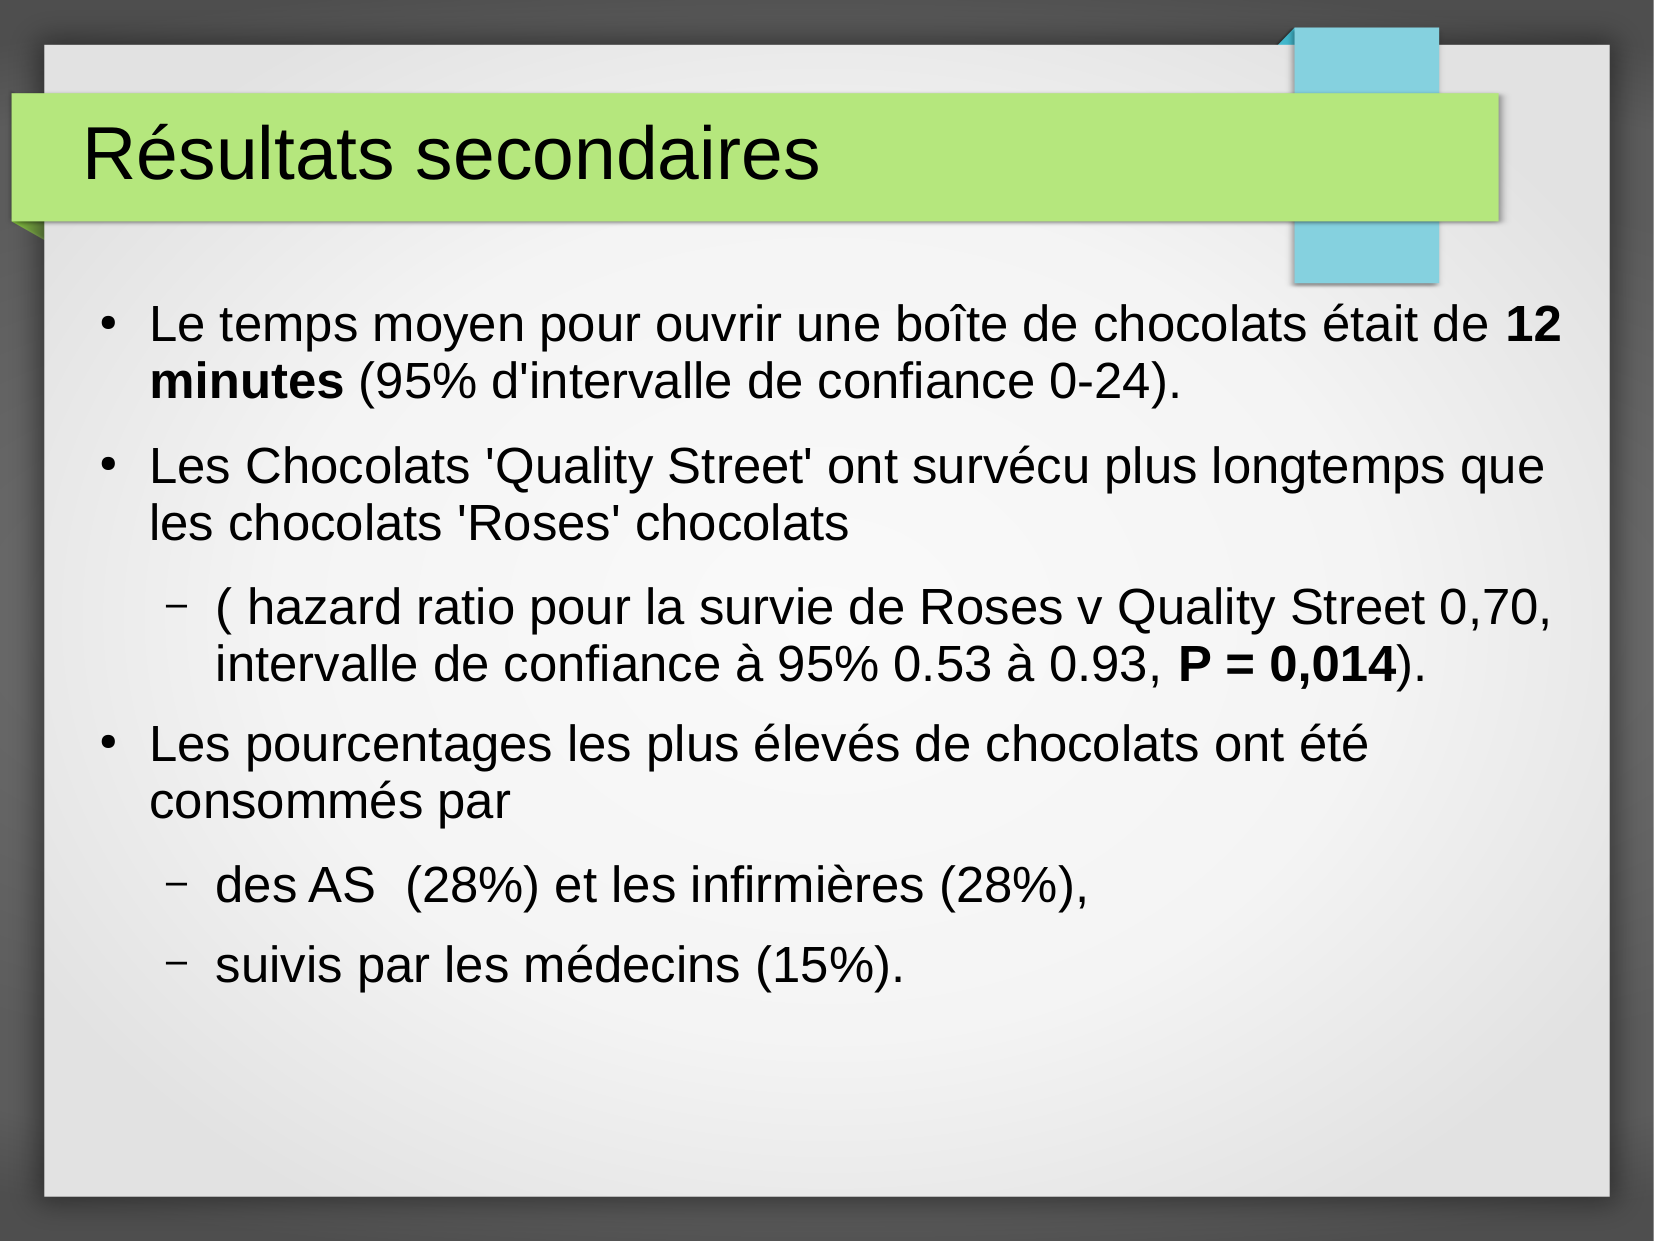

# Résultats secondaires
Le temps moyen pour ouvrir une boîte de chocolats était de 12 minutes (95% d'intervalle de confiance 0-24).
Les Chocolats 'Quality Street' ont survécu plus longtemps que les chocolats 'Roses' chocolats
( hazard ratio pour la survie de Roses v Quality Street 0,70, intervalle de confiance à 95% 0.53 à 0.93, P = 0,014).
Les pourcentages les plus élevés de chocolats ont été consommés par
des AS (28%) et les infirmières (28%),
suivis par les médecins (15%).